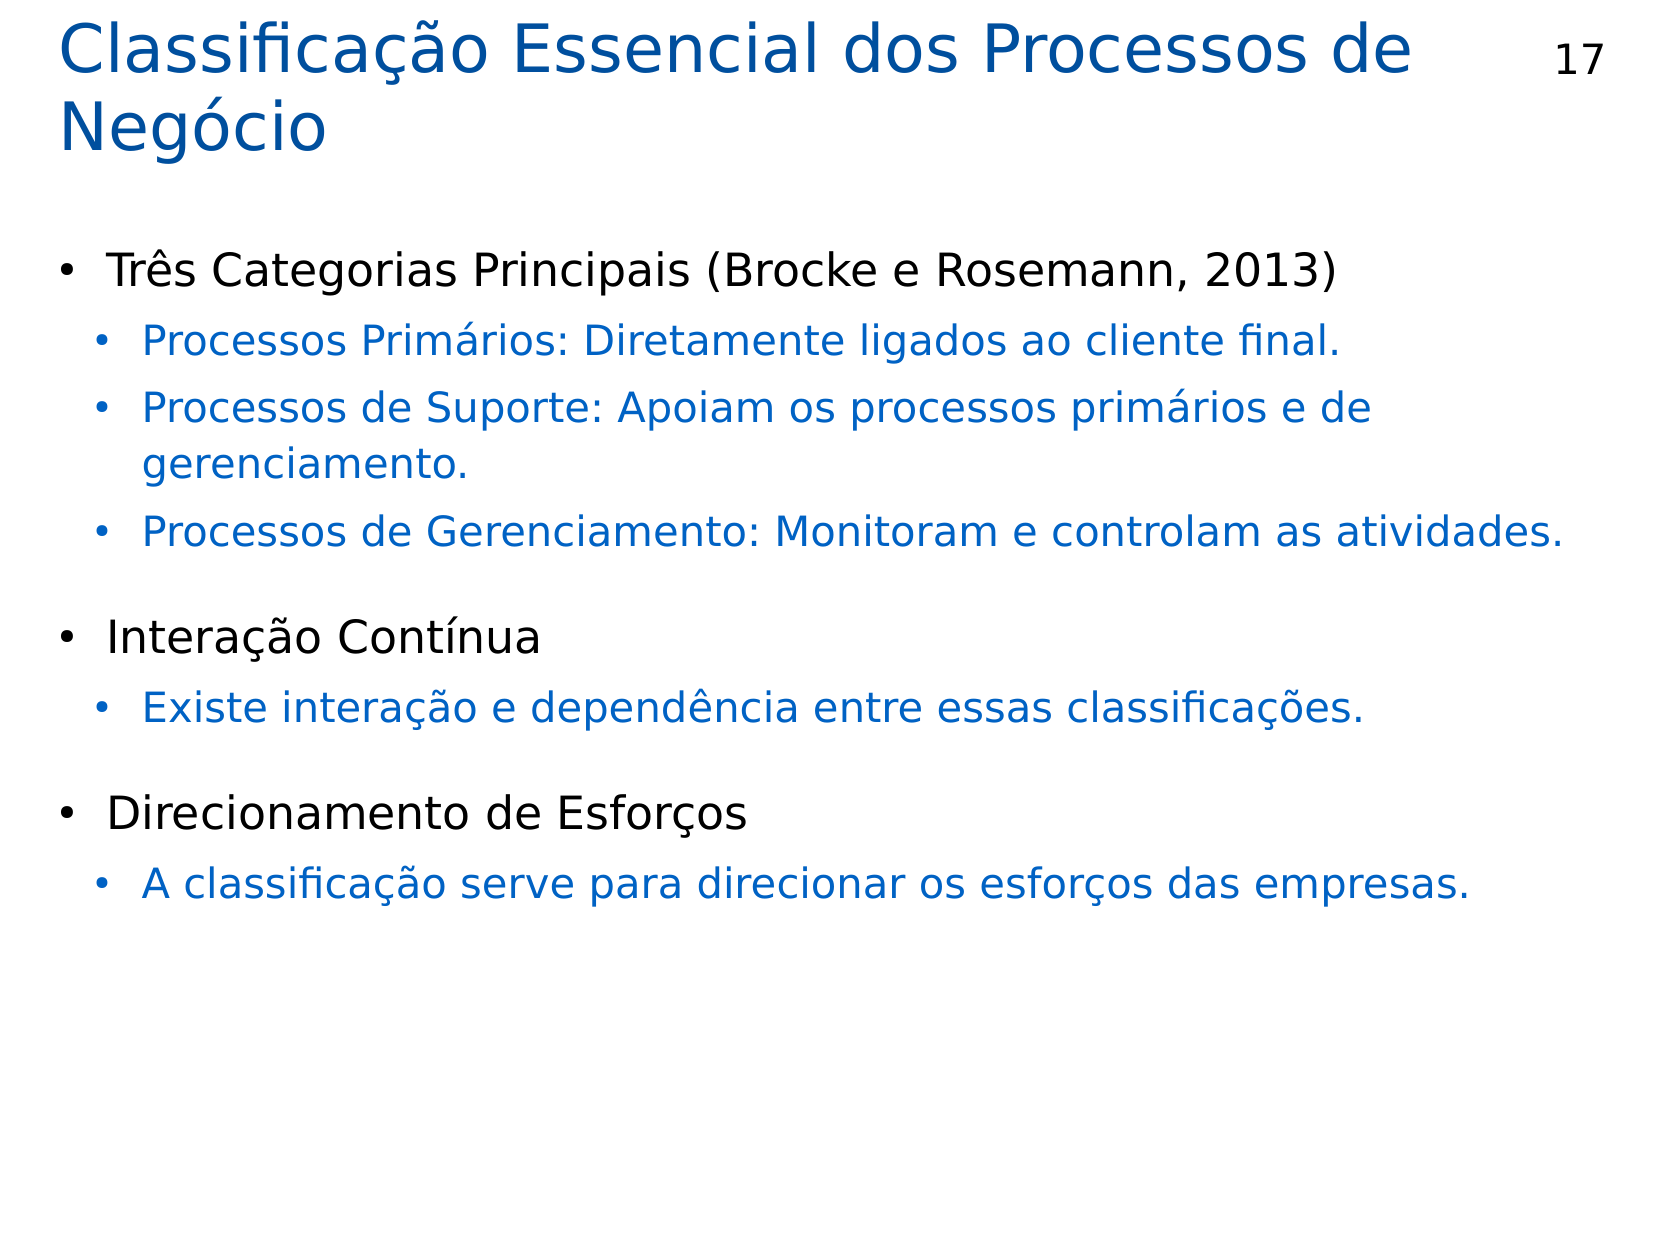

# Classificação Essencial dos Processos de Negócio
17
Três Categorias Principais (Brocke e Rosemann, 2013)
Processos Primários: Diretamente ligados ao cliente final.
Processos de Suporte: Apoiam os processos primários e de gerenciamento.
Processos de Gerenciamento: Monitoram e controlam as atividades.
Interação Contínua
Existe interação e dependência entre essas classificações.
Direcionamento de Esforços
A classificação serve para direcionar os esforços das empresas.